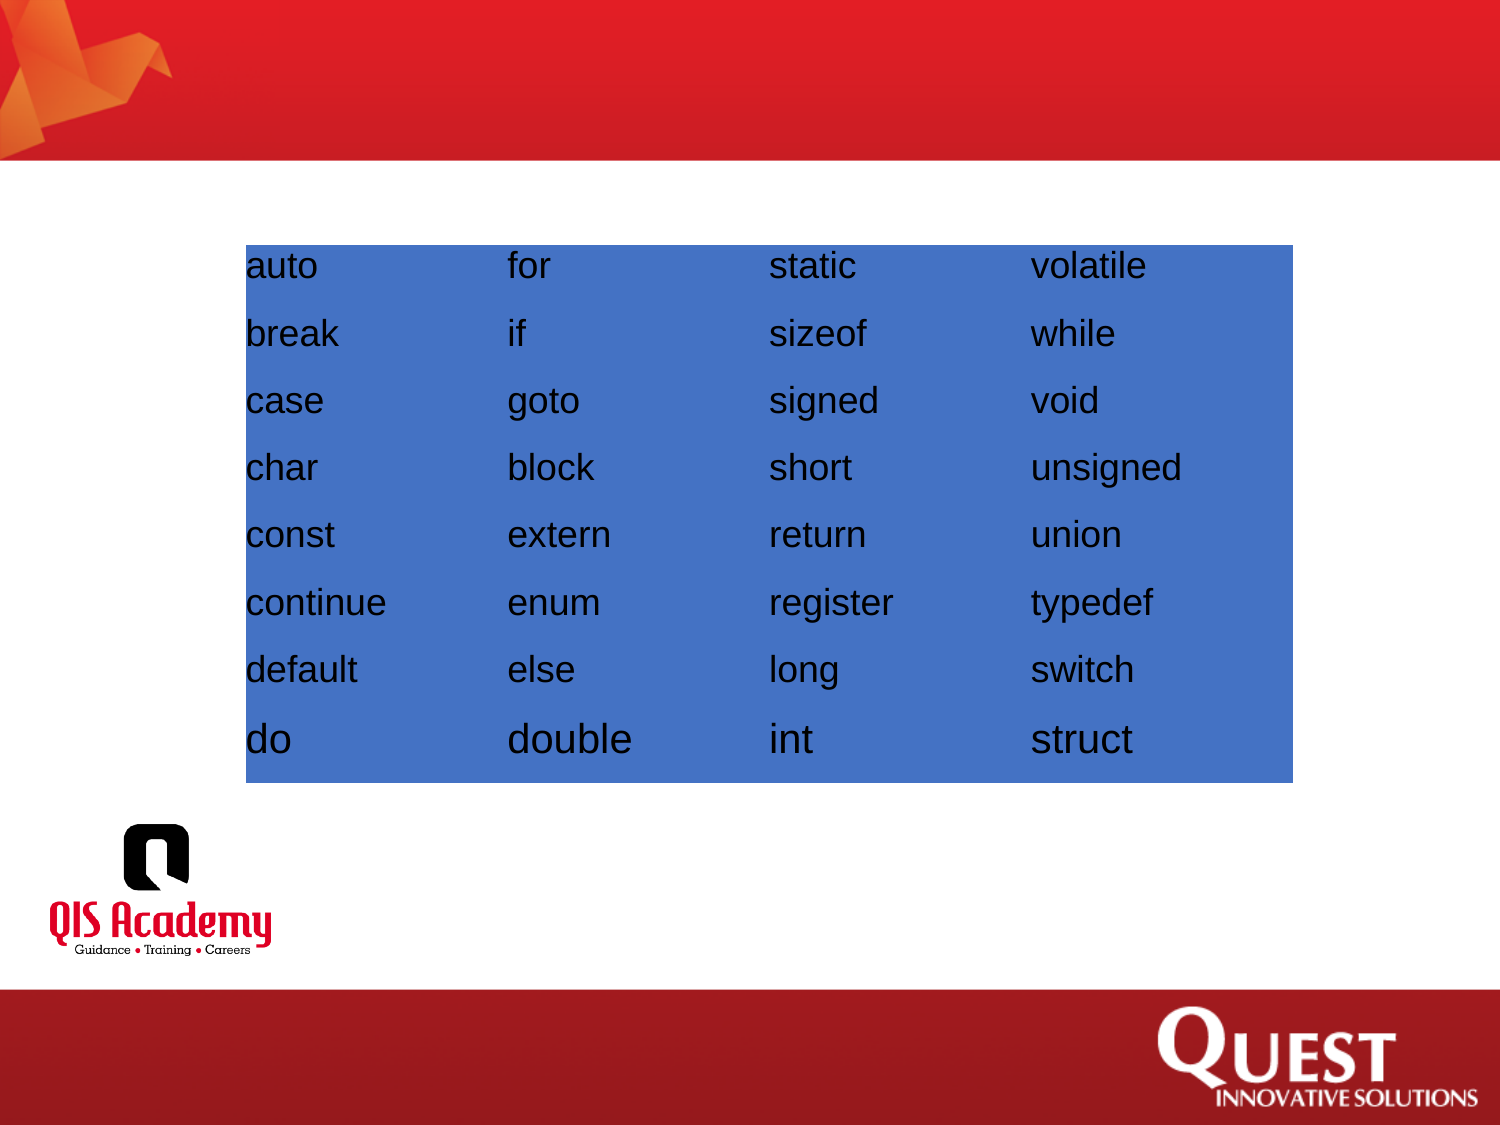

| auto | for | static | volatile |
| --- | --- | --- | --- |
| break | if | sizeof | while |
| case | goto | signed | void |
| char | block | short | unsigned |
| const | extern | return | union |
| continue | enum | register | typedef |
| default | else | long | switch |
| do | double | int | struct |